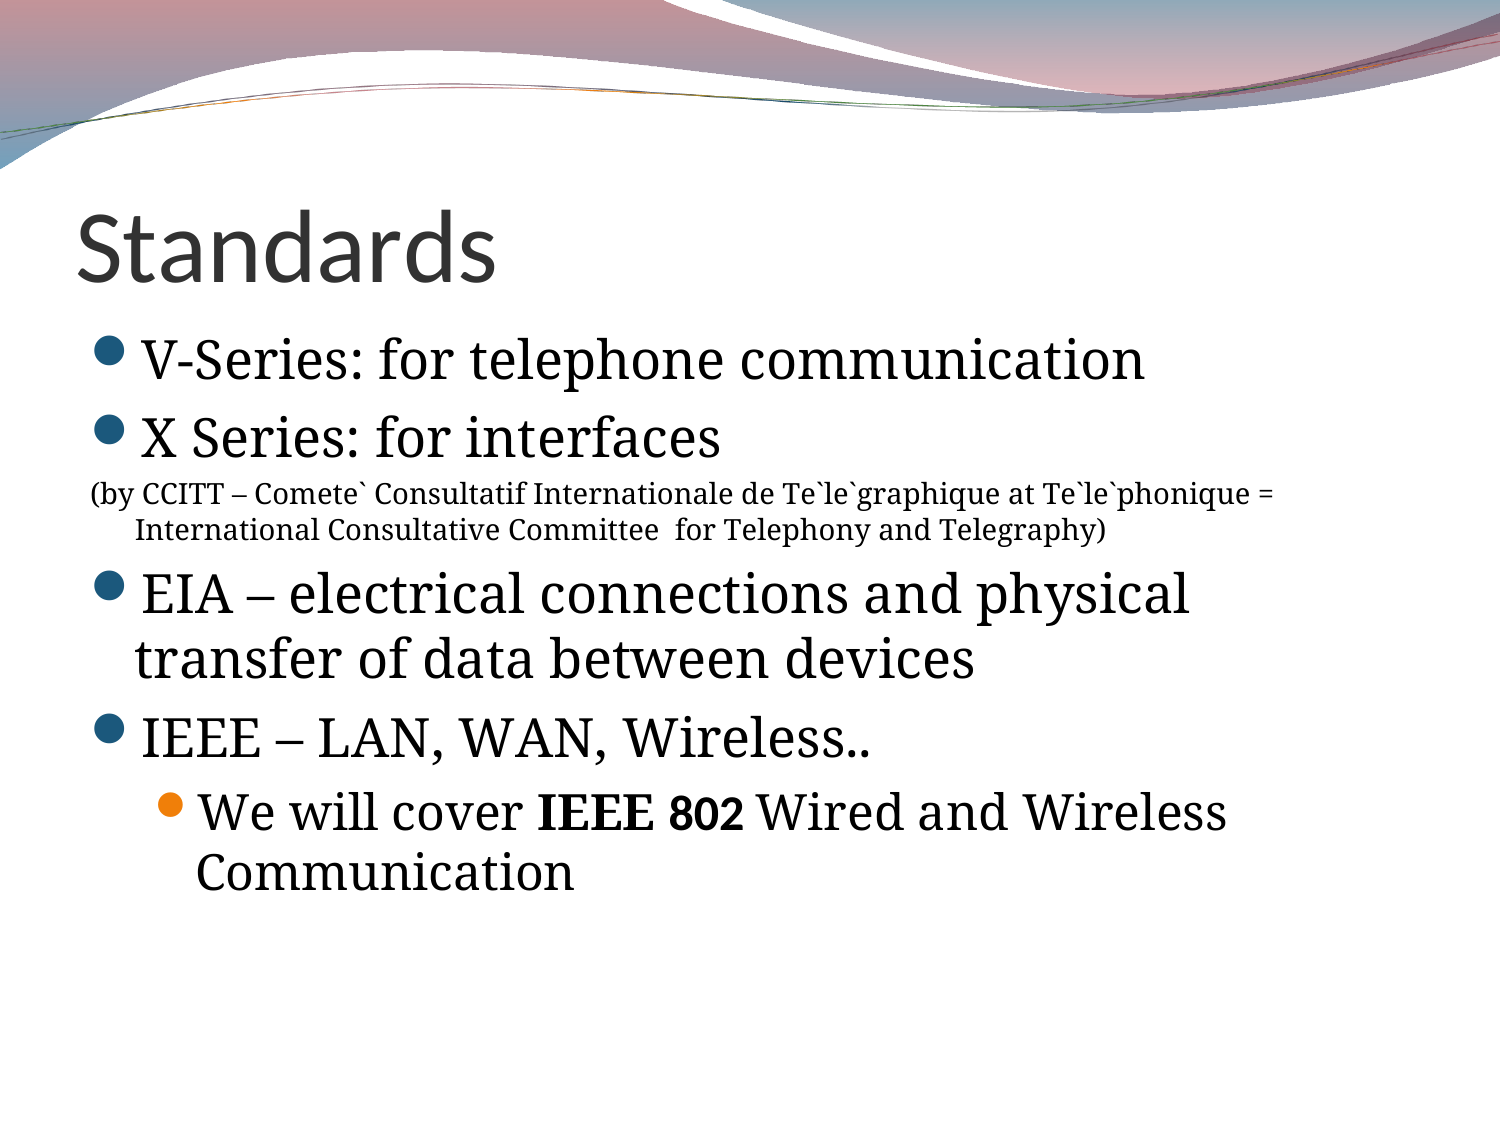

# Standards
V-Series: for telephone communication
X Series: for interfaces
(by CCITT – Comete` Consultatif Internationale de Te`le`graphique at Te`le`phonique = International Consultative Committee for Telephony and Telegraphy)
EIA – electrical connections and physical transfer of data between devices
IEEE – LAN, WAN, Wireless..
We will cover IEEE 802 Wired and Wireless Communication